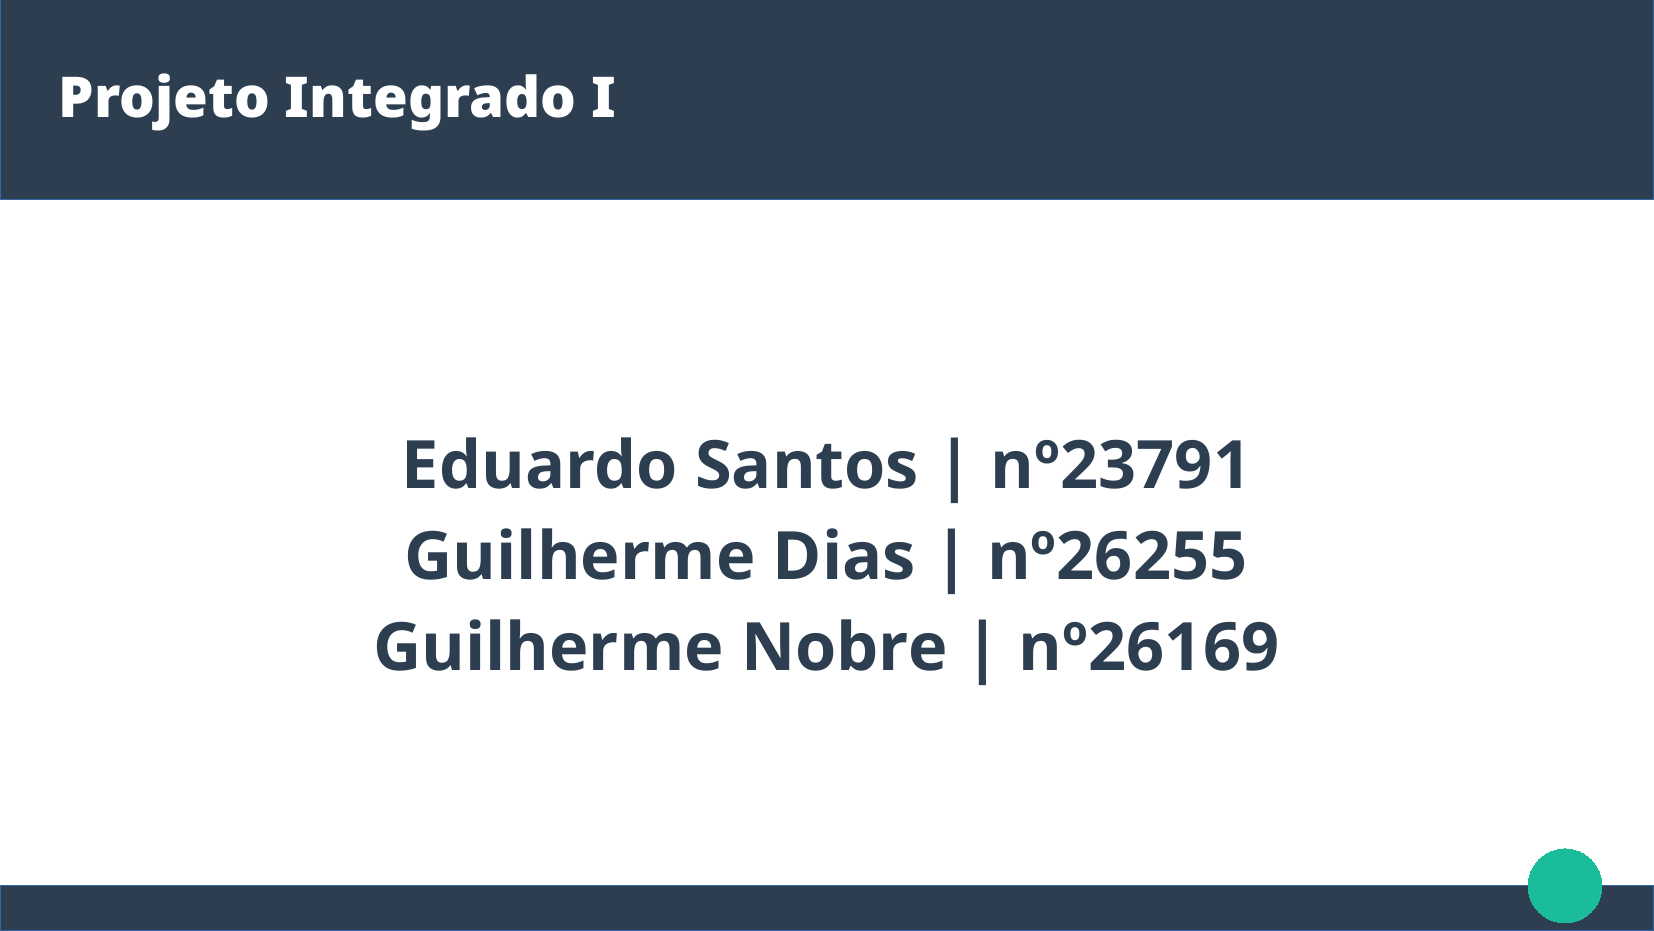

# Projeto Integrado I
Eduardo Santos | nº23791
Guilherme Dias | nº26255
Guilherme Nobre | nº26169